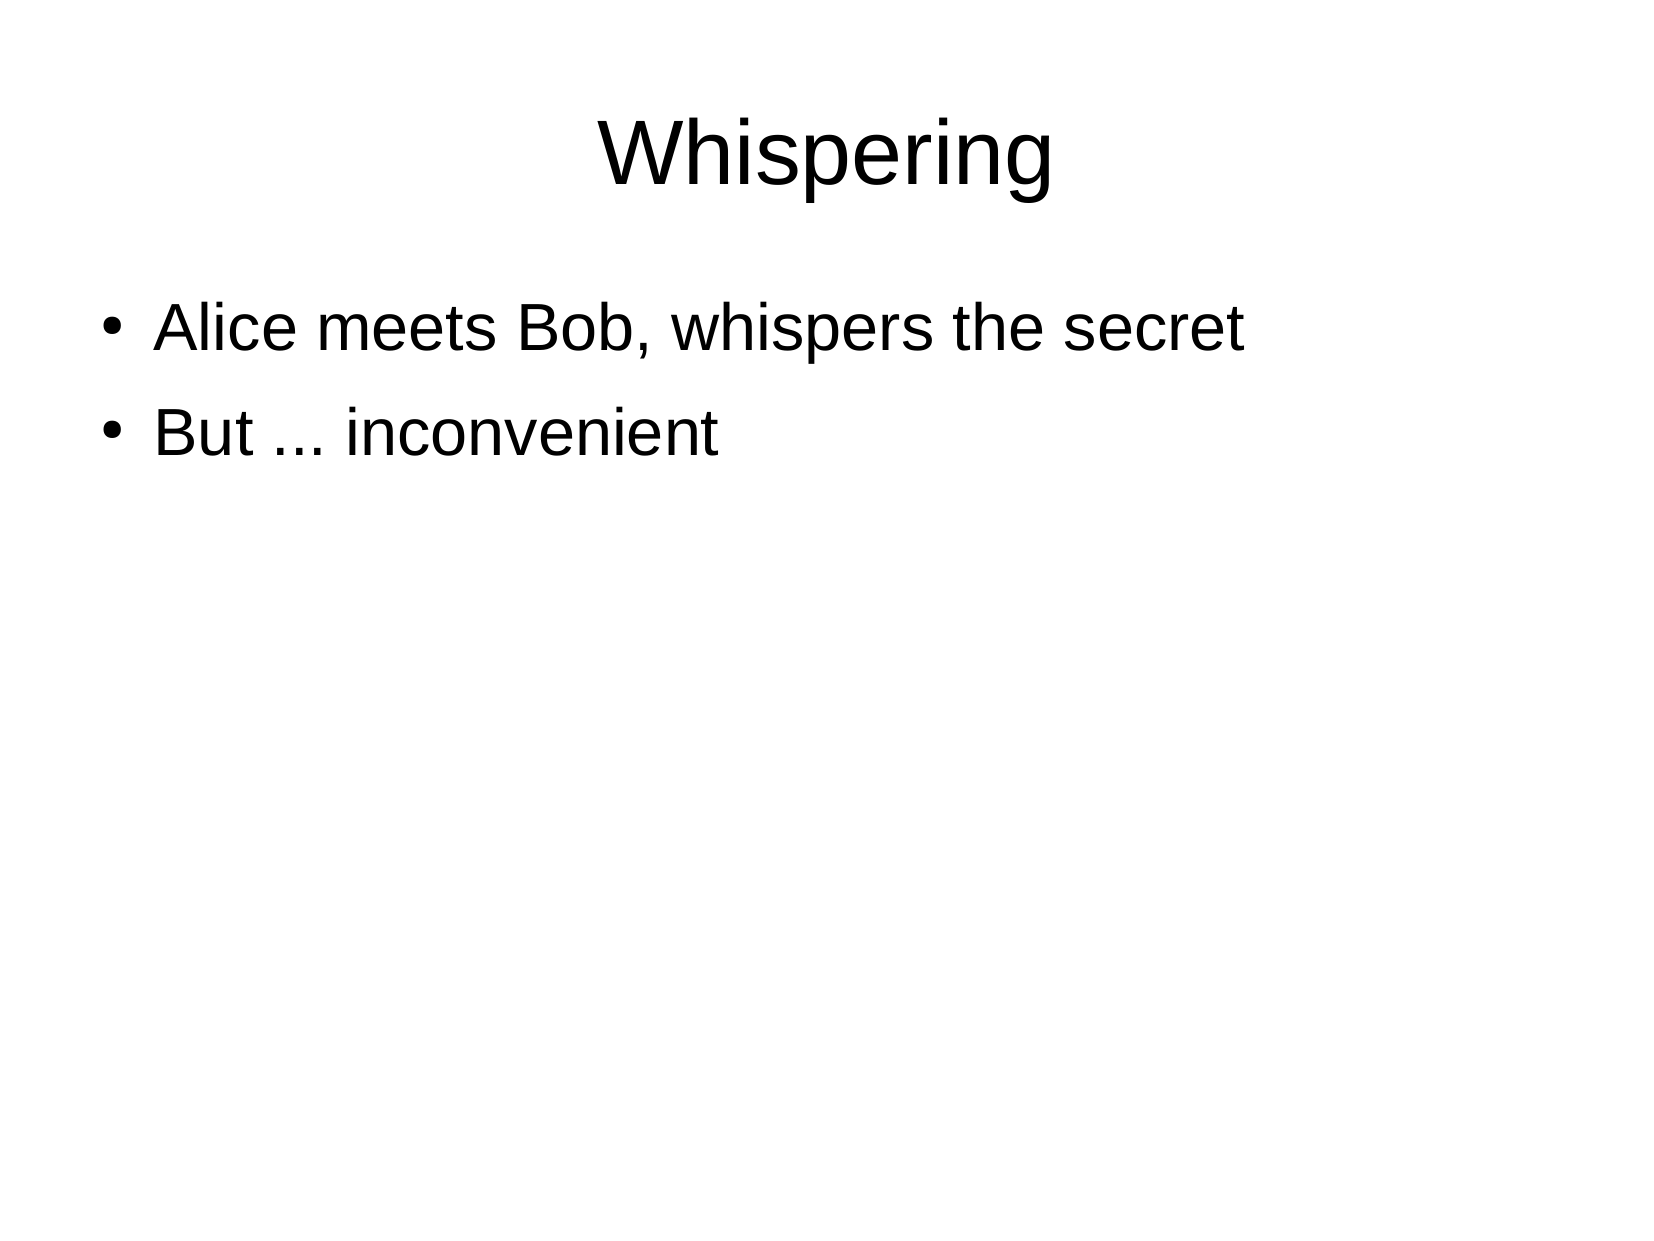

# Whispering
Alice meets Bob, whispers the secret
But ... inconvenient